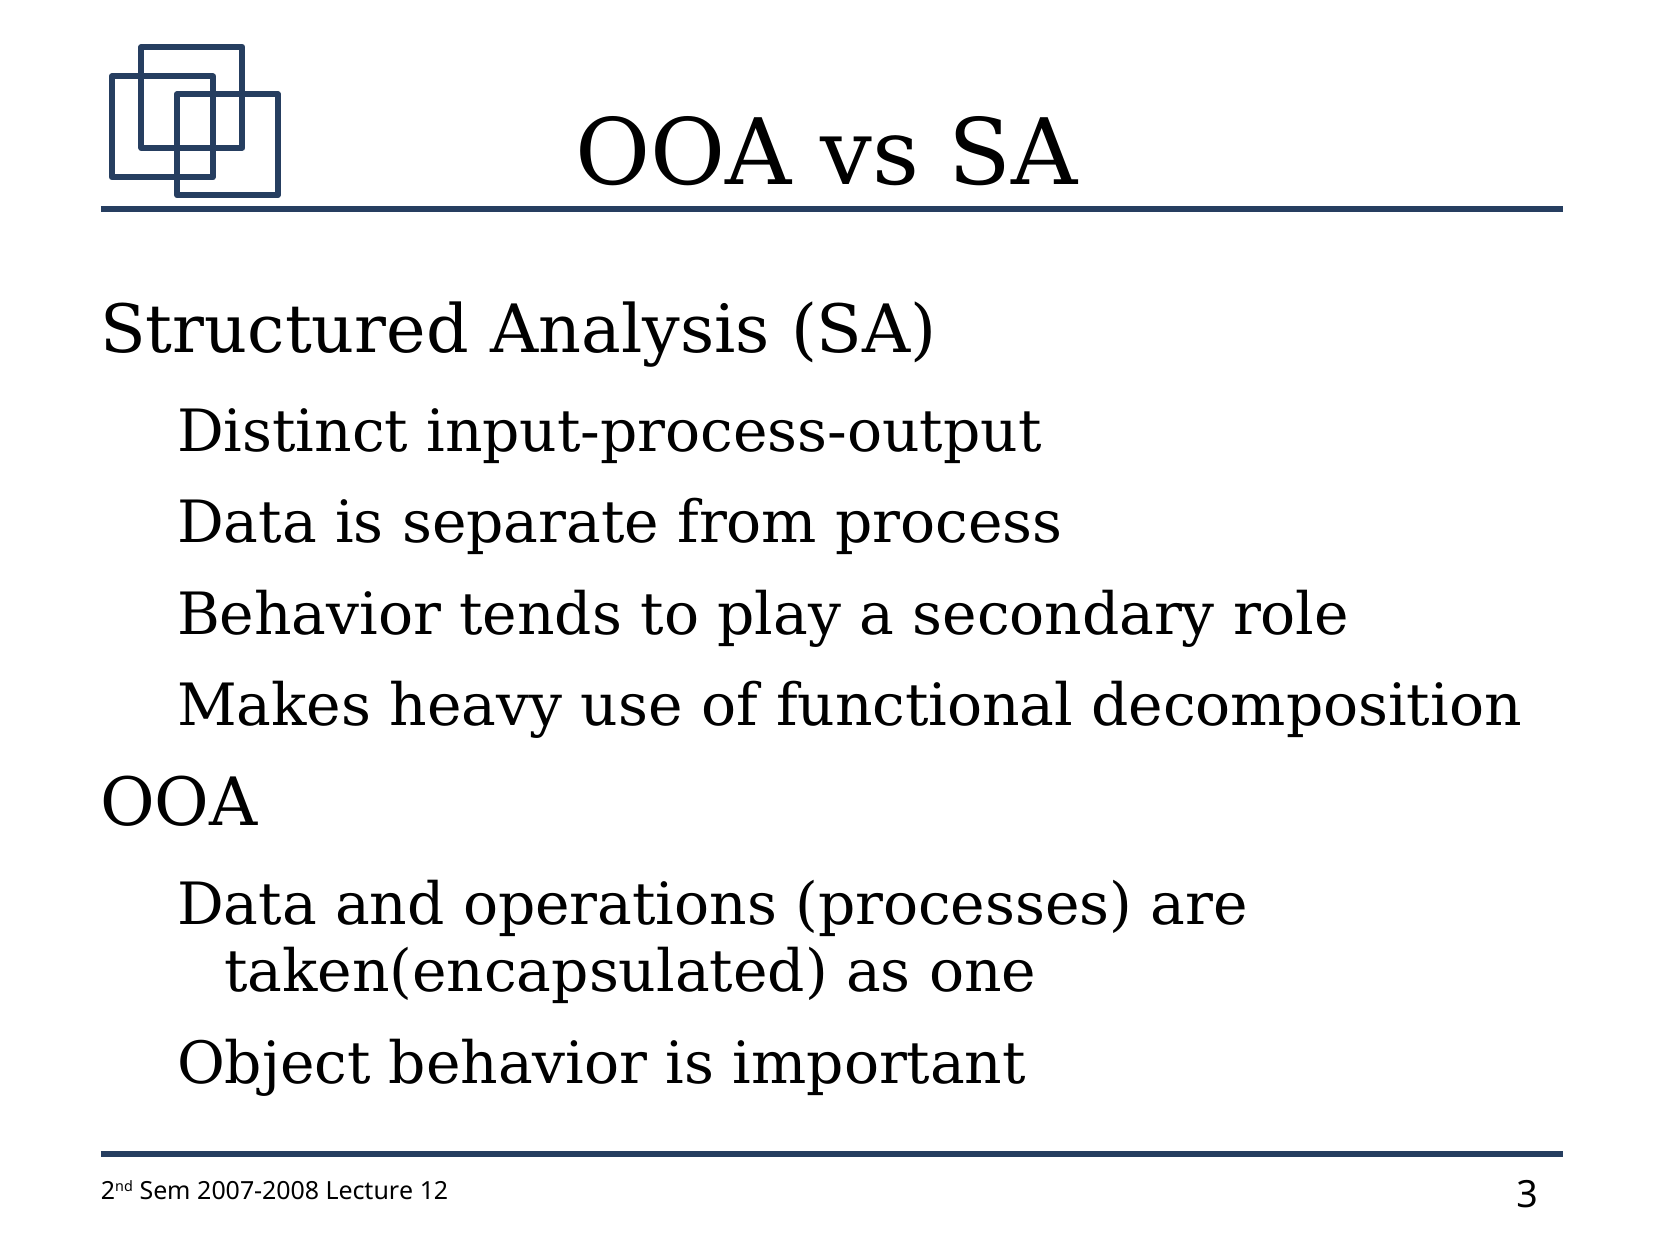

# OOA vs SA
Structured Analysis (SA)
Distinct input-process-output
Data is separate from process
Behavior tends to play a secondary role
Makes heavy use of functional decomposition
OOA
Data and operations (processes) are taken(encapsulated) as one
Object behavior is important